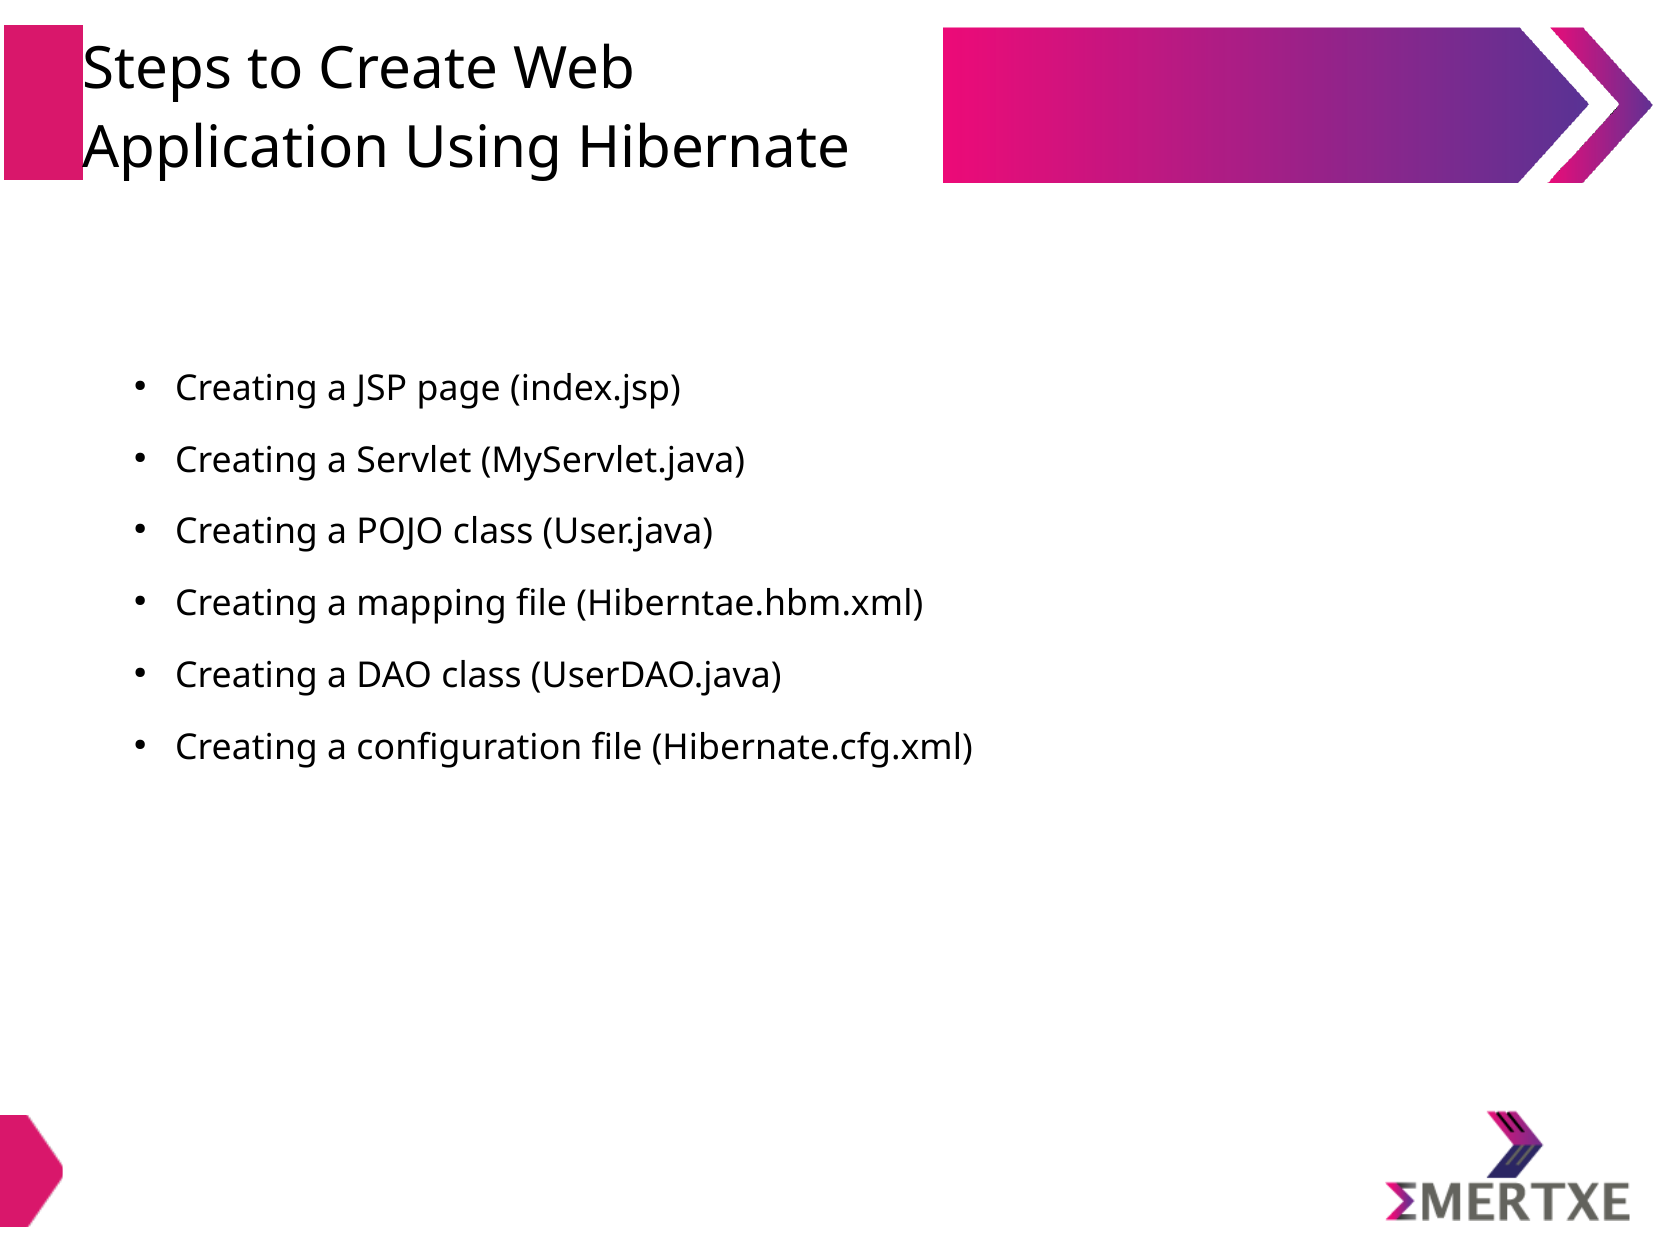

# Steps to Create Web Application Using Hibernate
Creating a JSP page (index.jsp)
Creating a Servlet (MyServlet.java)
Creating a POJO class (User.java)
Creating a mapping file (Hiberntae.hbm.xml)
Creating a DAO class (UserDAO.java)
Creating a configuration file (Hibernate.cfg.xml)